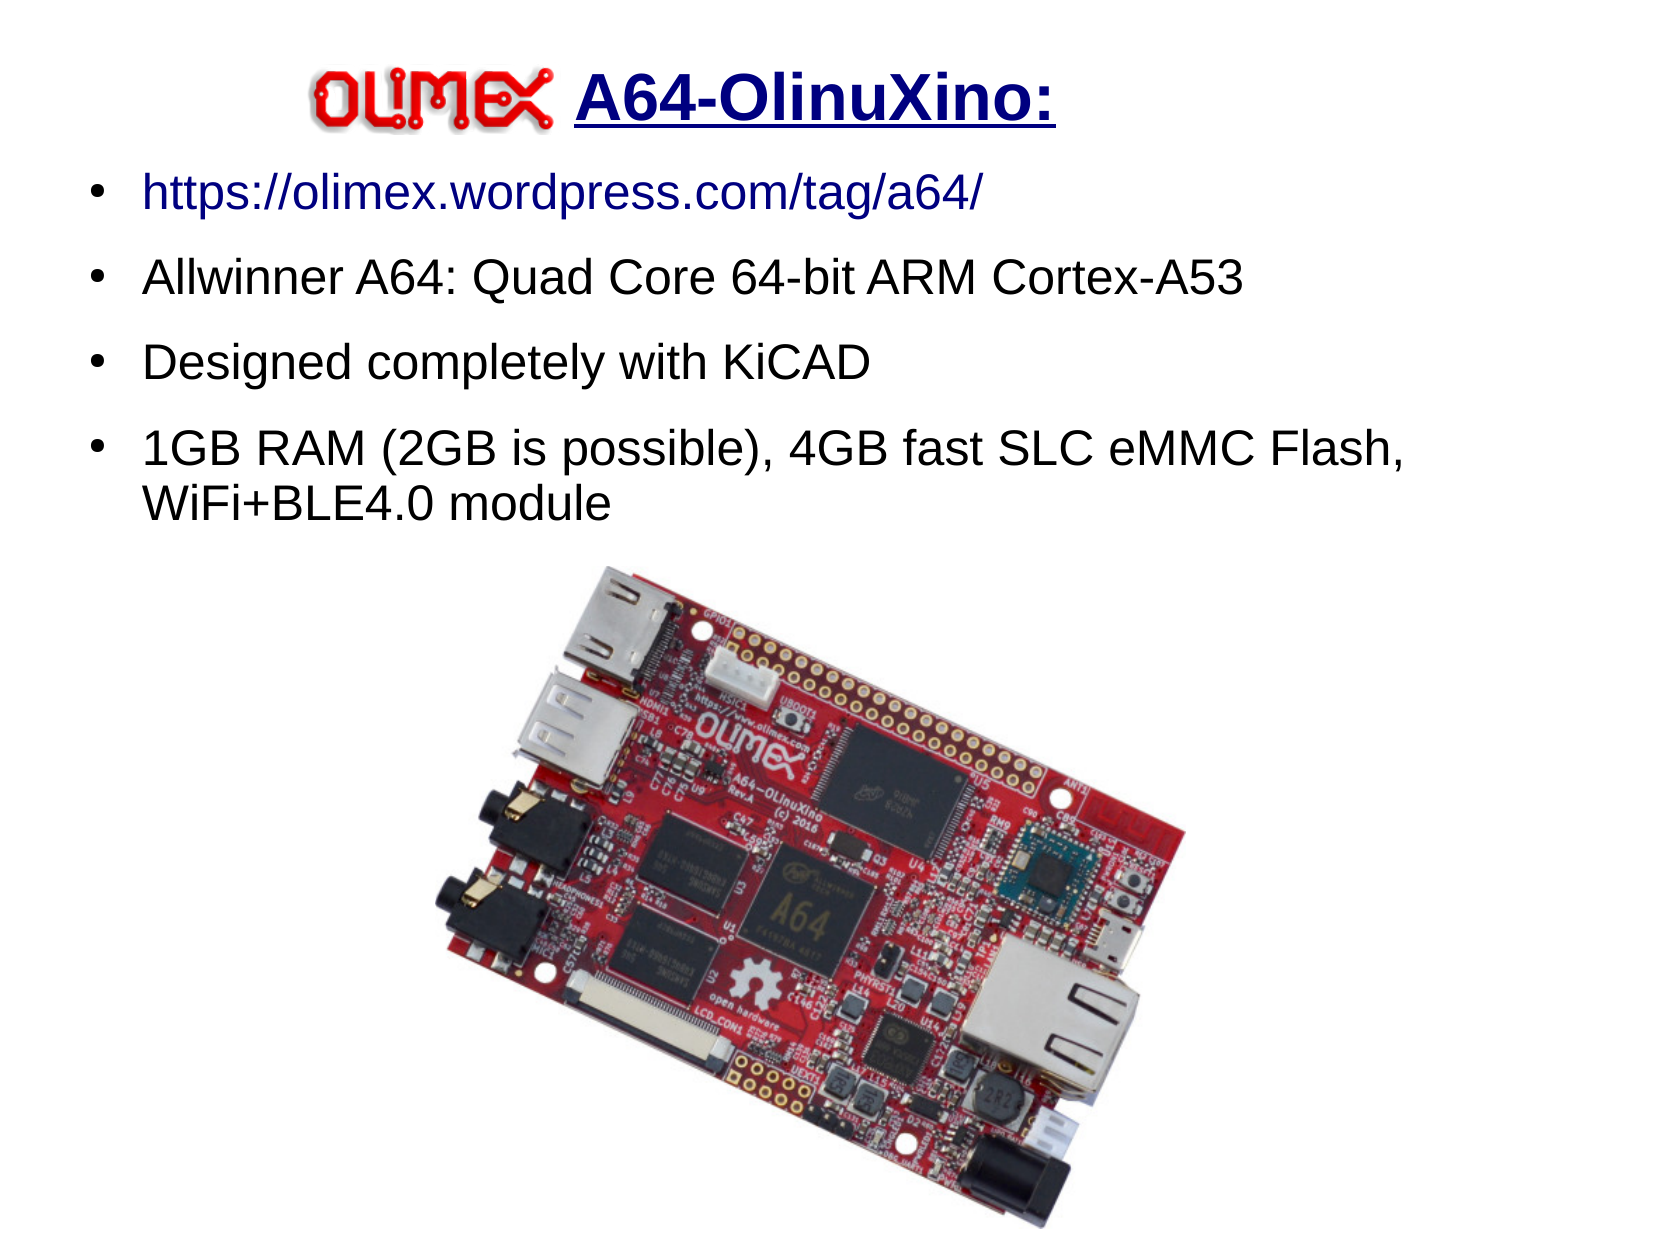

# A64-OlinuXino:
https://olimex.wordpress.com/tag/a64/
Allwinner A64: Quad Core 64-bit ARM Cortex-A53
Designed completely with KiCAD
1GB RAM (2GB is possible), 4GB fast SLC eMMC Flash, WiFi+BLE4.0 module